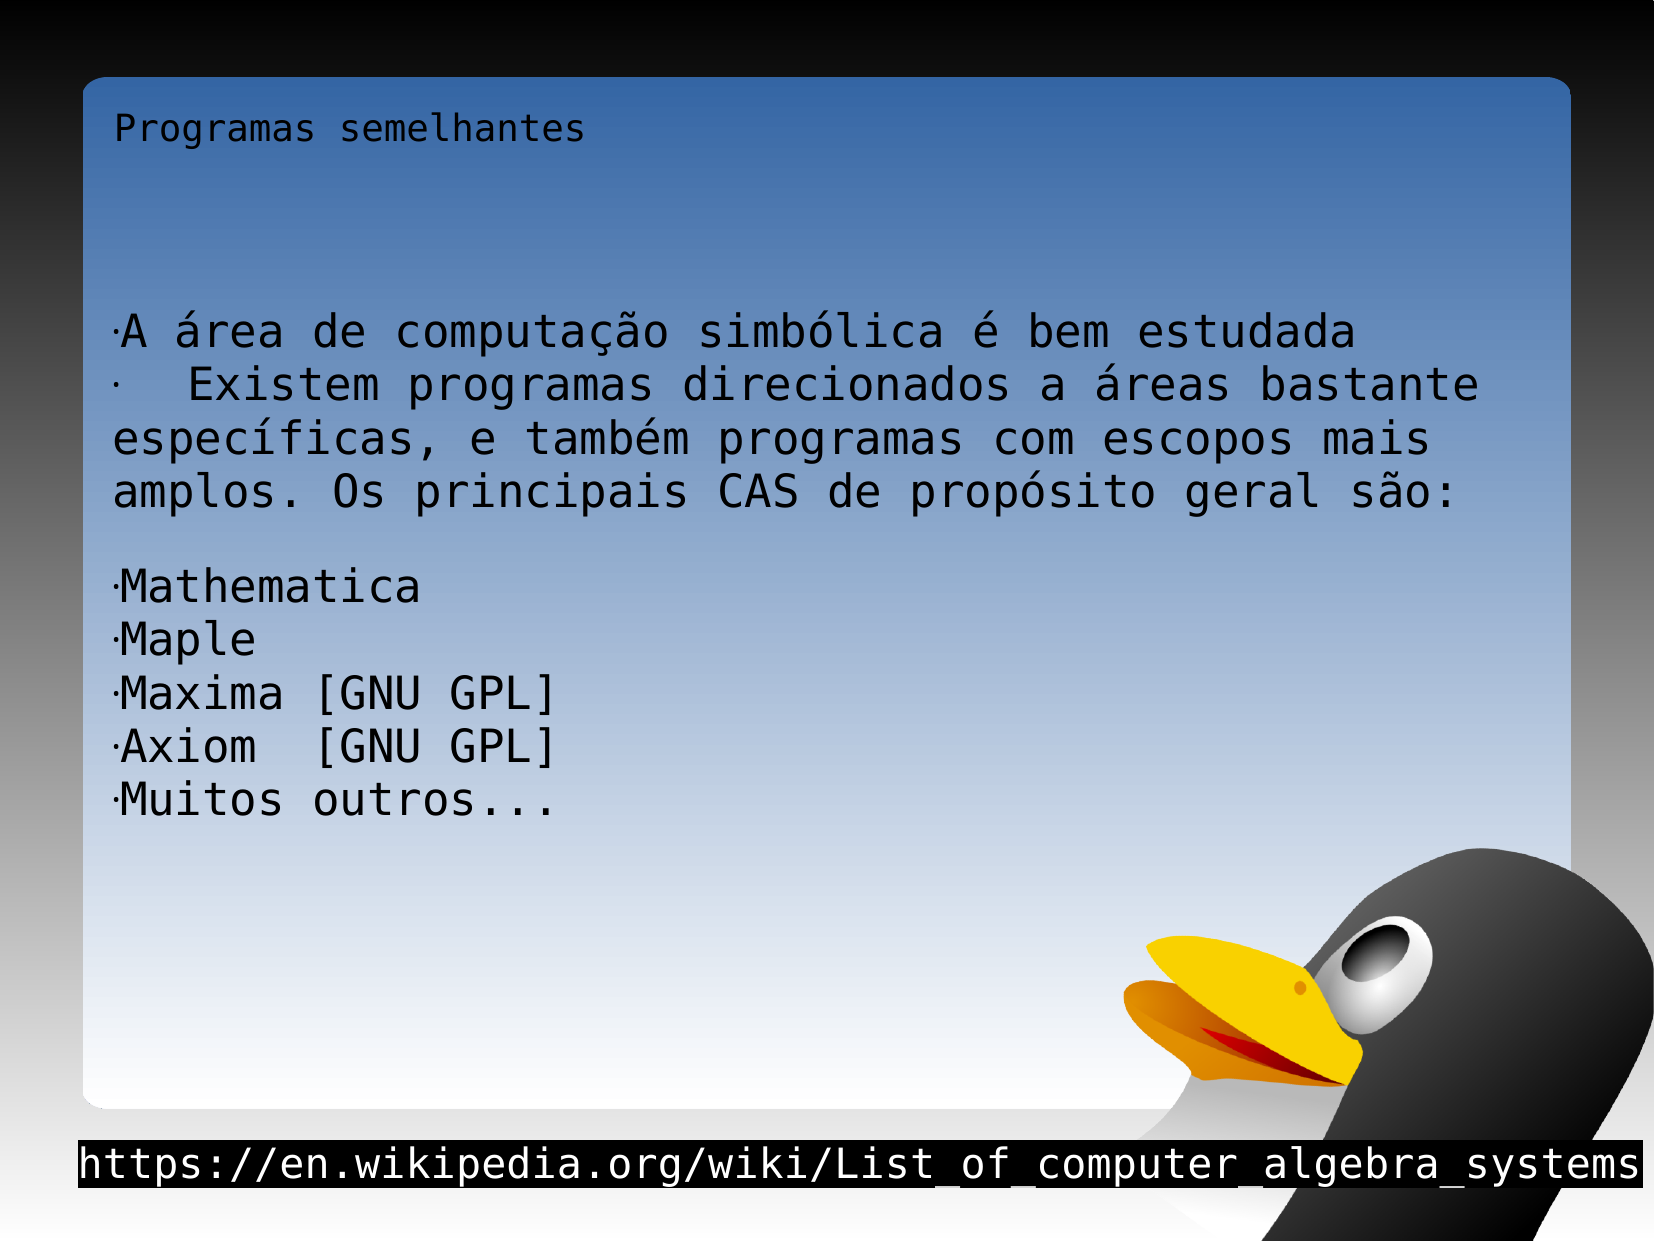

Programas semelhantes
A área de computação simbólica é bem estudada
	Existem programas direcionados a áreas bastante específicas, e também programas com escopos mais amplos. Os principais CAS de propósito geral são:
Mathematica
Maple
Maxima [GNU GPL]
Axiom [GNU GPL]
Muitos outros...
https://en.wikipedia.org/wiki/List_of_computer_algebra_systems